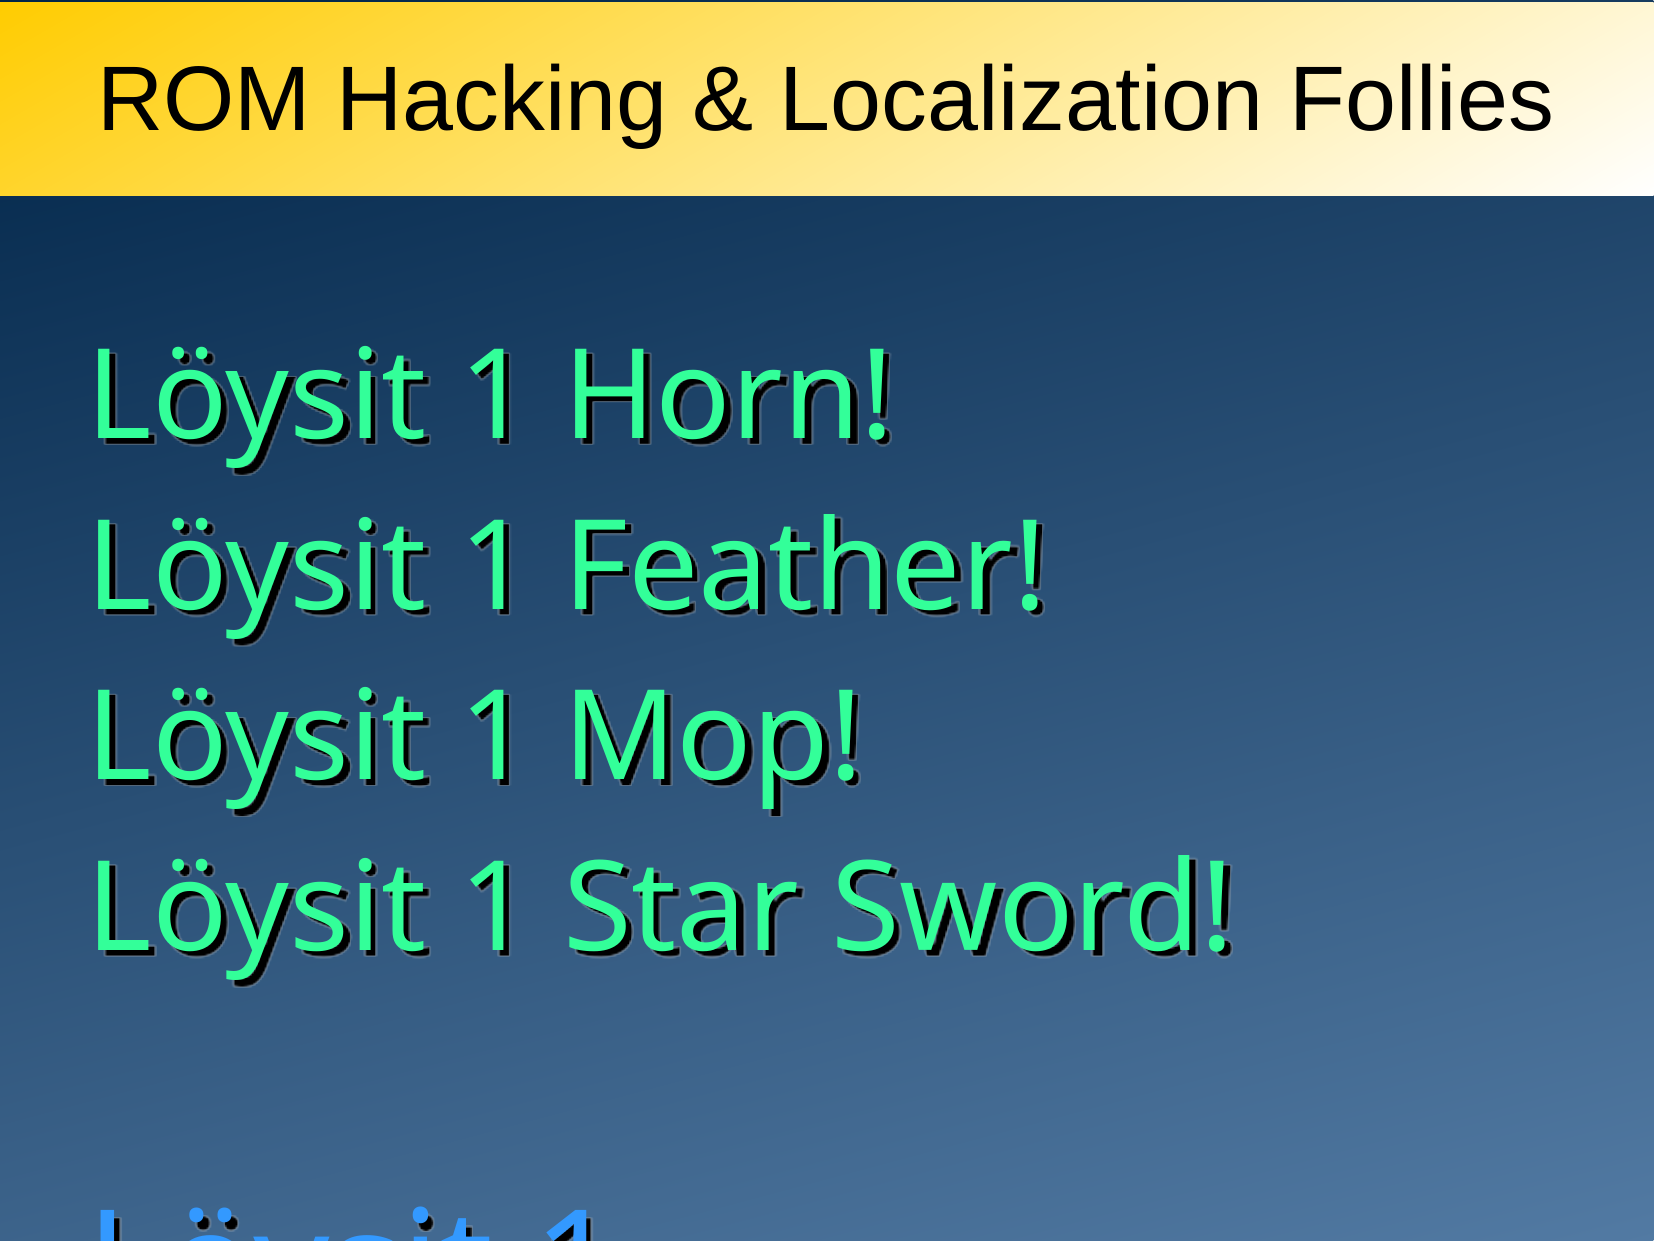

# ROM Hacking & Localization Follies
Löysit 1 Horn!
Löysit 1 Feather!
Löysit 1 Mop!
Löysit 1 Star Sword!
Löysit 1 >ITEM_NAME<